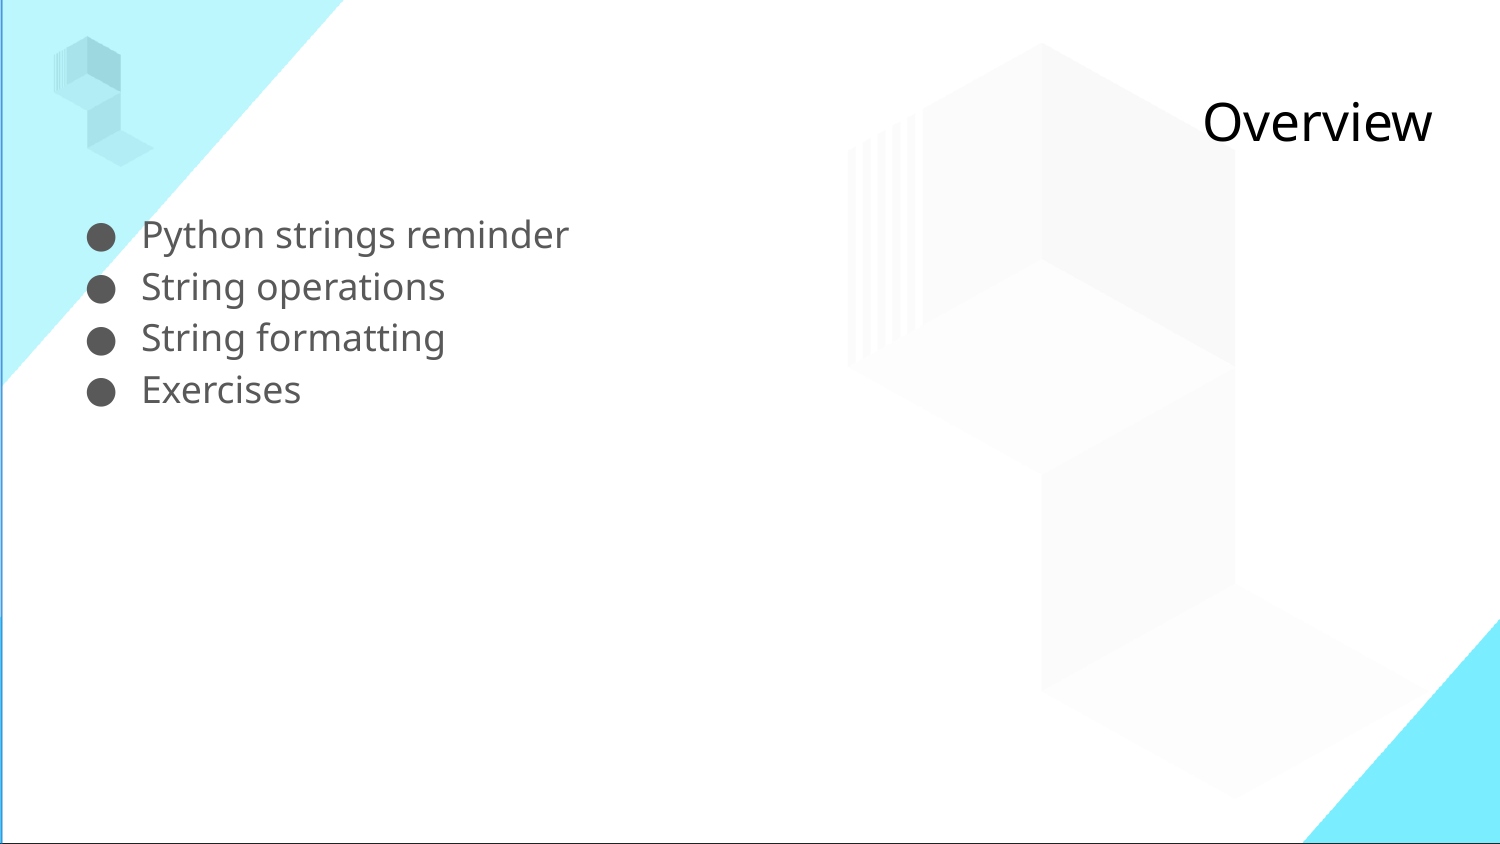

# Overview
Python strings reminder
String operations
String formatting
Exercises